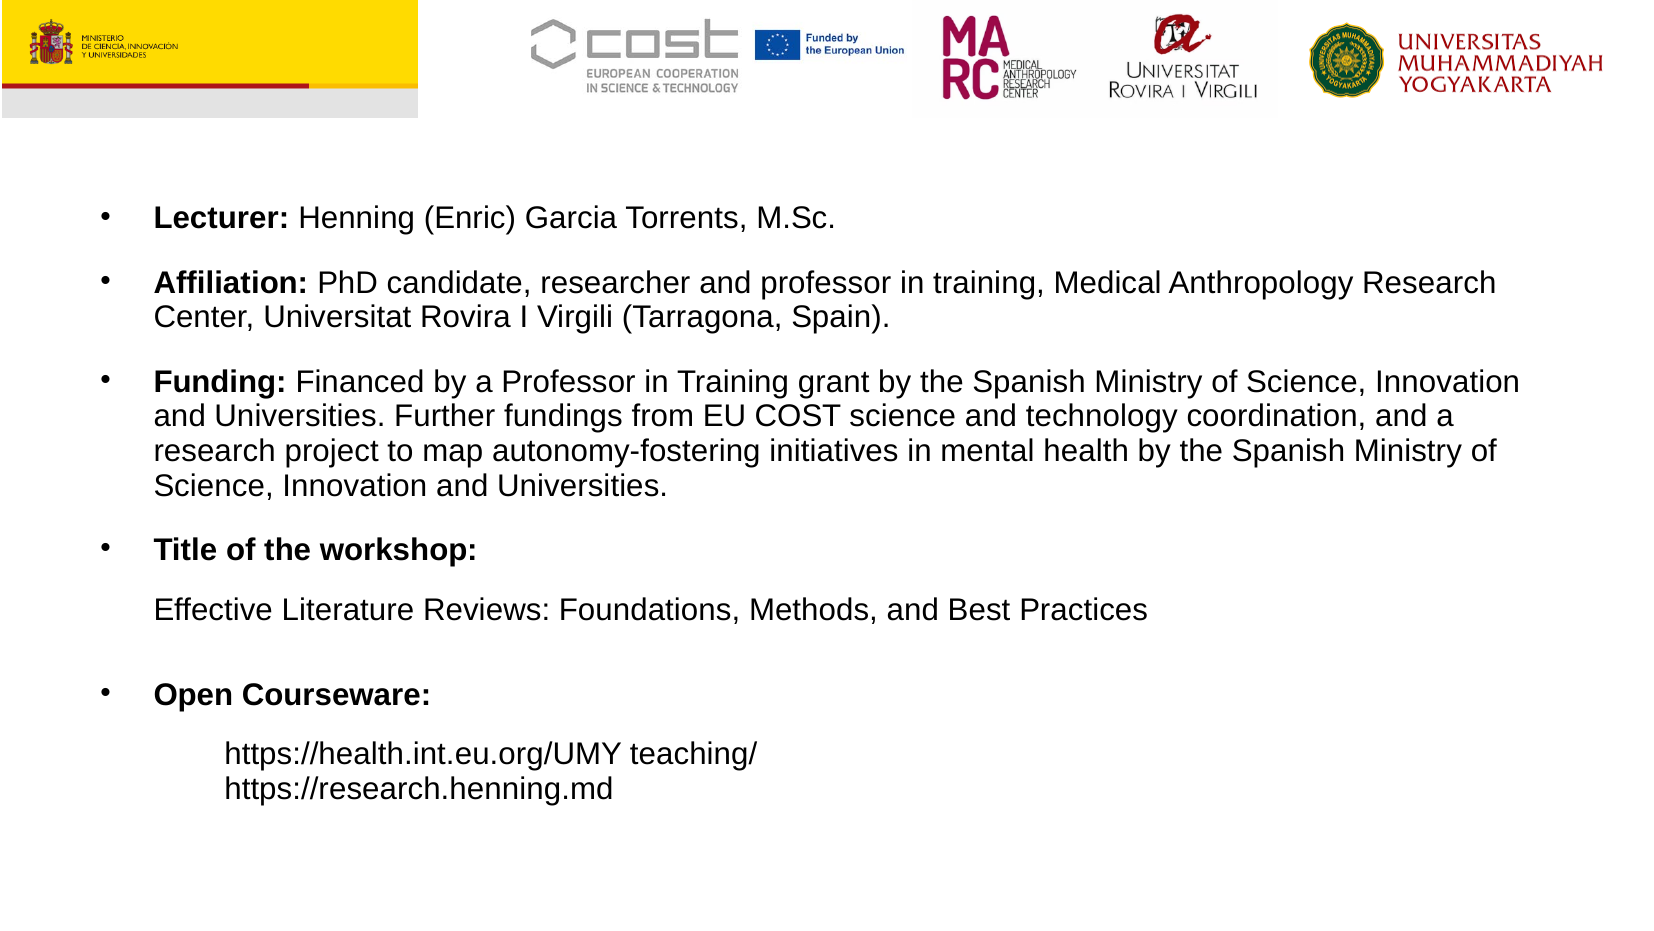

Lecturer: Henning (Enric) Garcia Torrents, M.Sc.
Affiliation: PhD candidate, researcher and professor in training, Medical Anthropology Research Center, Universitat Rovira I Virgili (Tarragona, Spain).
Funding: Financed by a Professor in Training grant by the Spanish Ministry of Science, Innovation and Universities. Further fundings from EU COST science and technology coordination, and a research project to map autonomy-fostering initiatives in mental health by the Spanish Ministry of Science, Innovation and Universities.
Title of the workshop:
Effective Literature Reviews: Foundations, Methods, and Best Practices
Open Courseware:
https://health.int.eu.org/UMY teaching/
https://research.henning.md